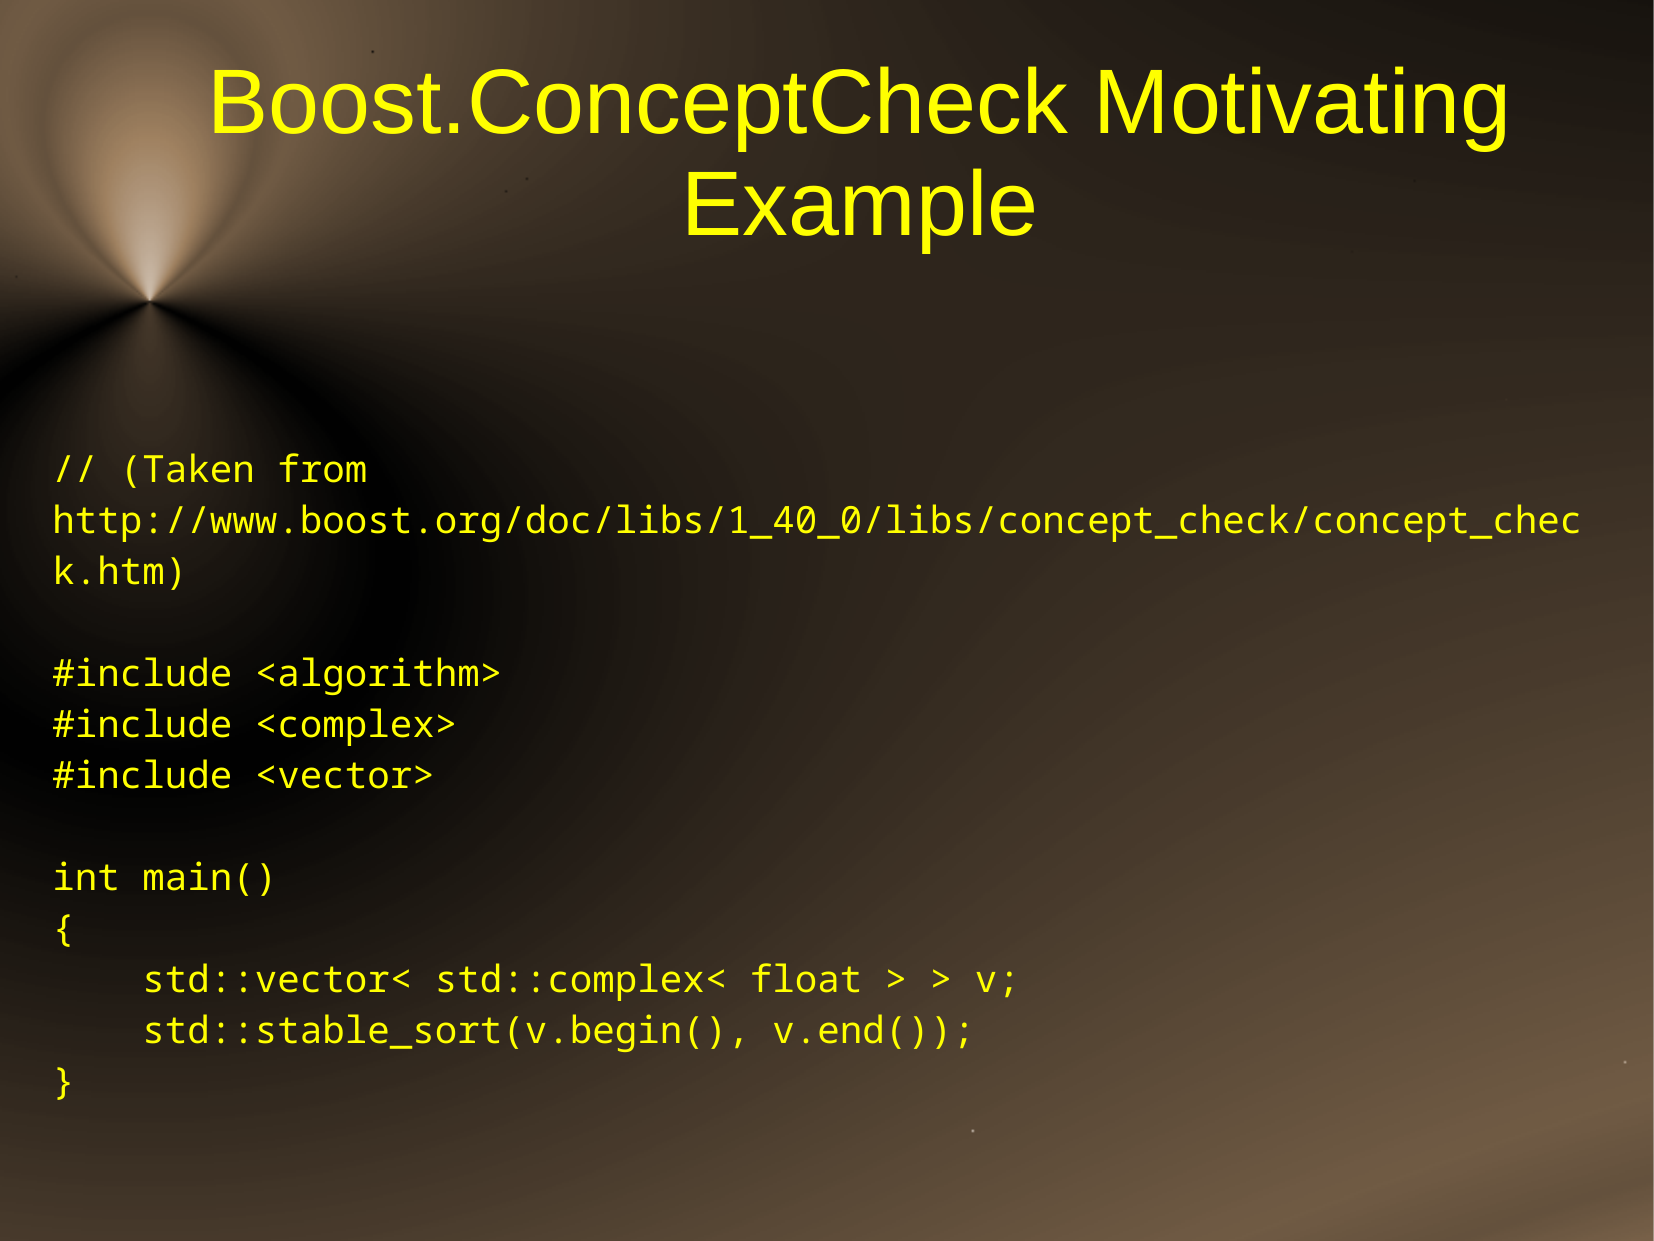

# Boost.ConceptCheck Motivating Example
// (Taken from http://www.boost.org/doc/libs/1_40_0/libs/concept_check/concept_check.htm)
#include <algorithm>
#include <complex>
#include <vector>
int main()
{
 std::vector< std::complex< float > > v;
 std::stable_sort(v.begin(), v.end());
}